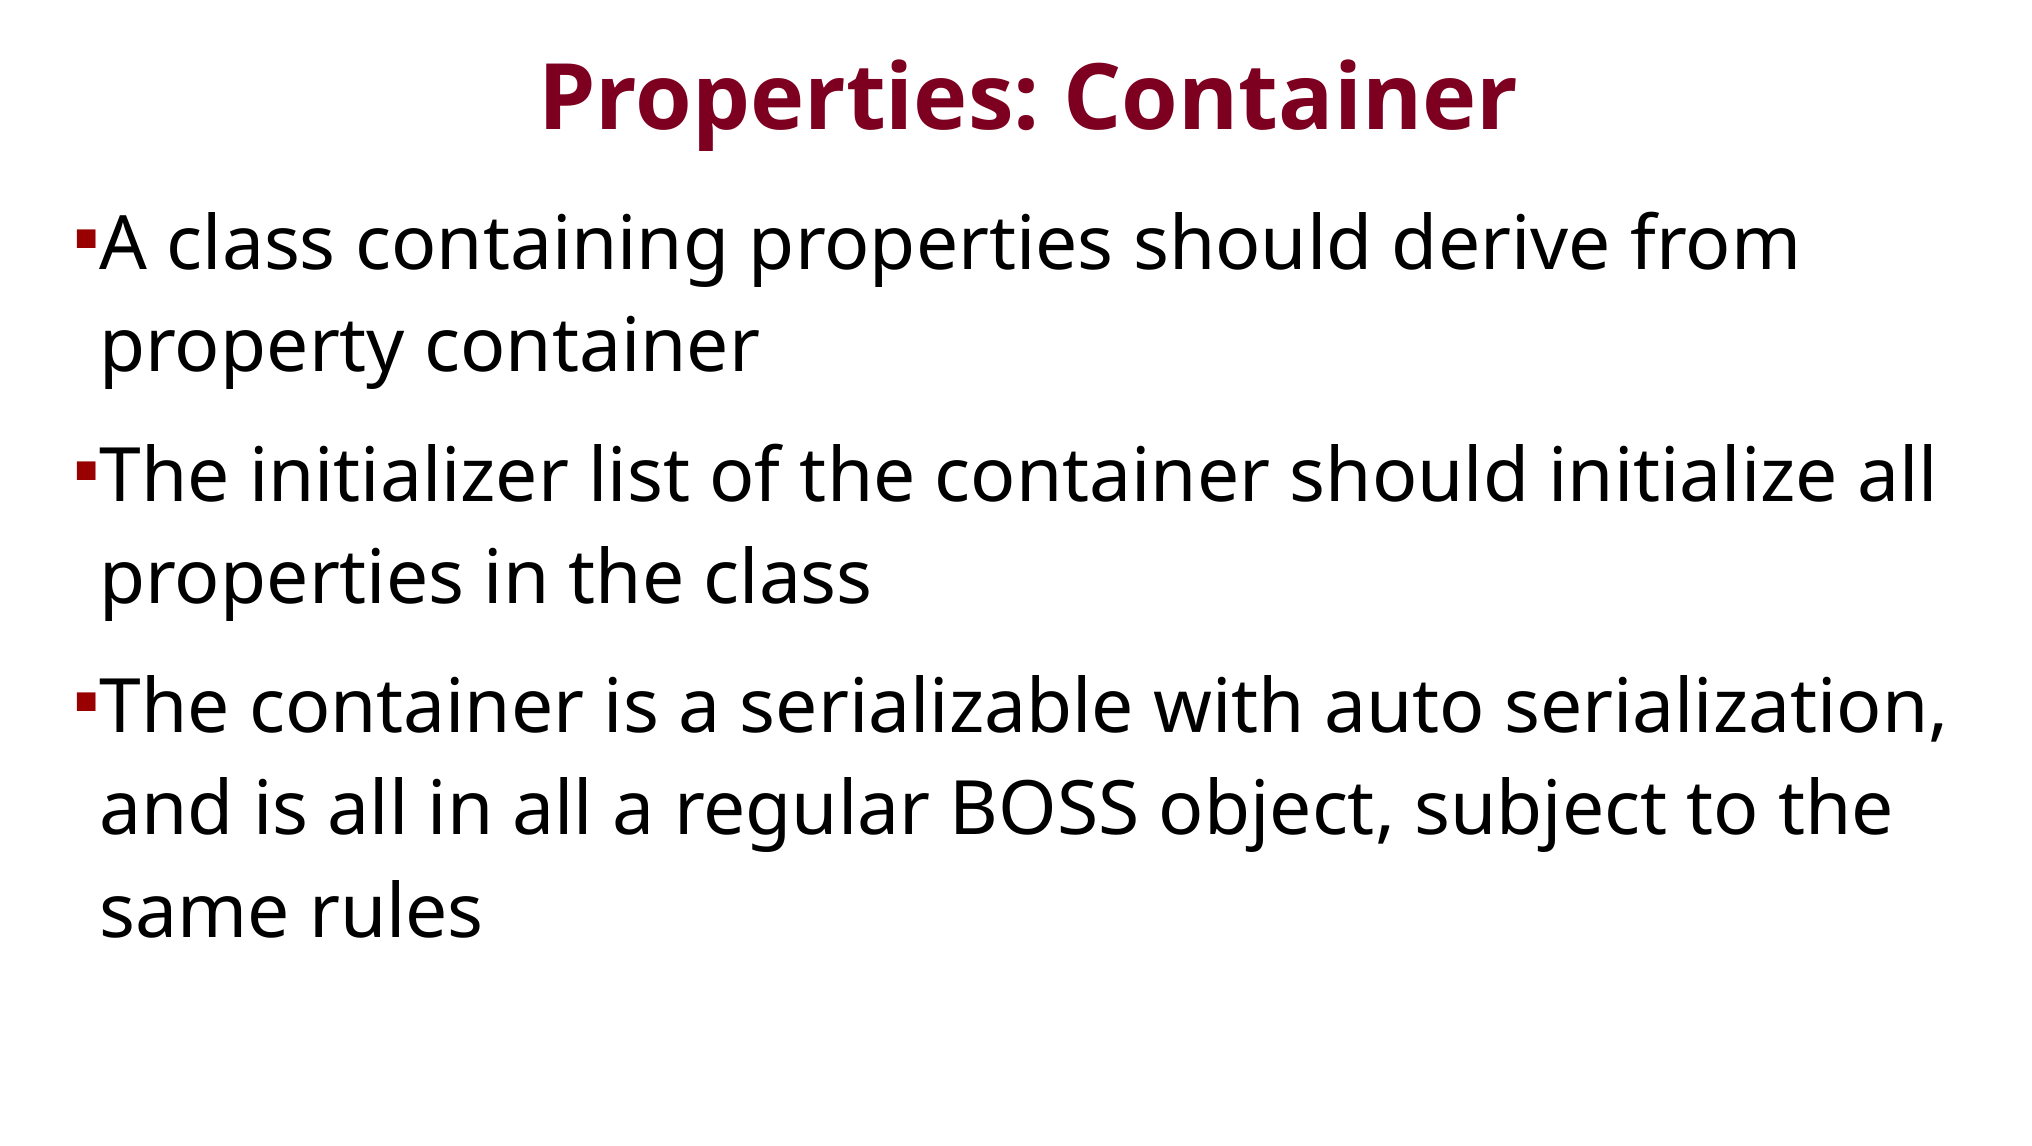

# Properties: Container
A class containing properties should derive from property container
The initializer list of the container should initialize all properties in the class
The container is a serializable with auto serialization, and is all in all a regular BOSS object, subject to the same rules